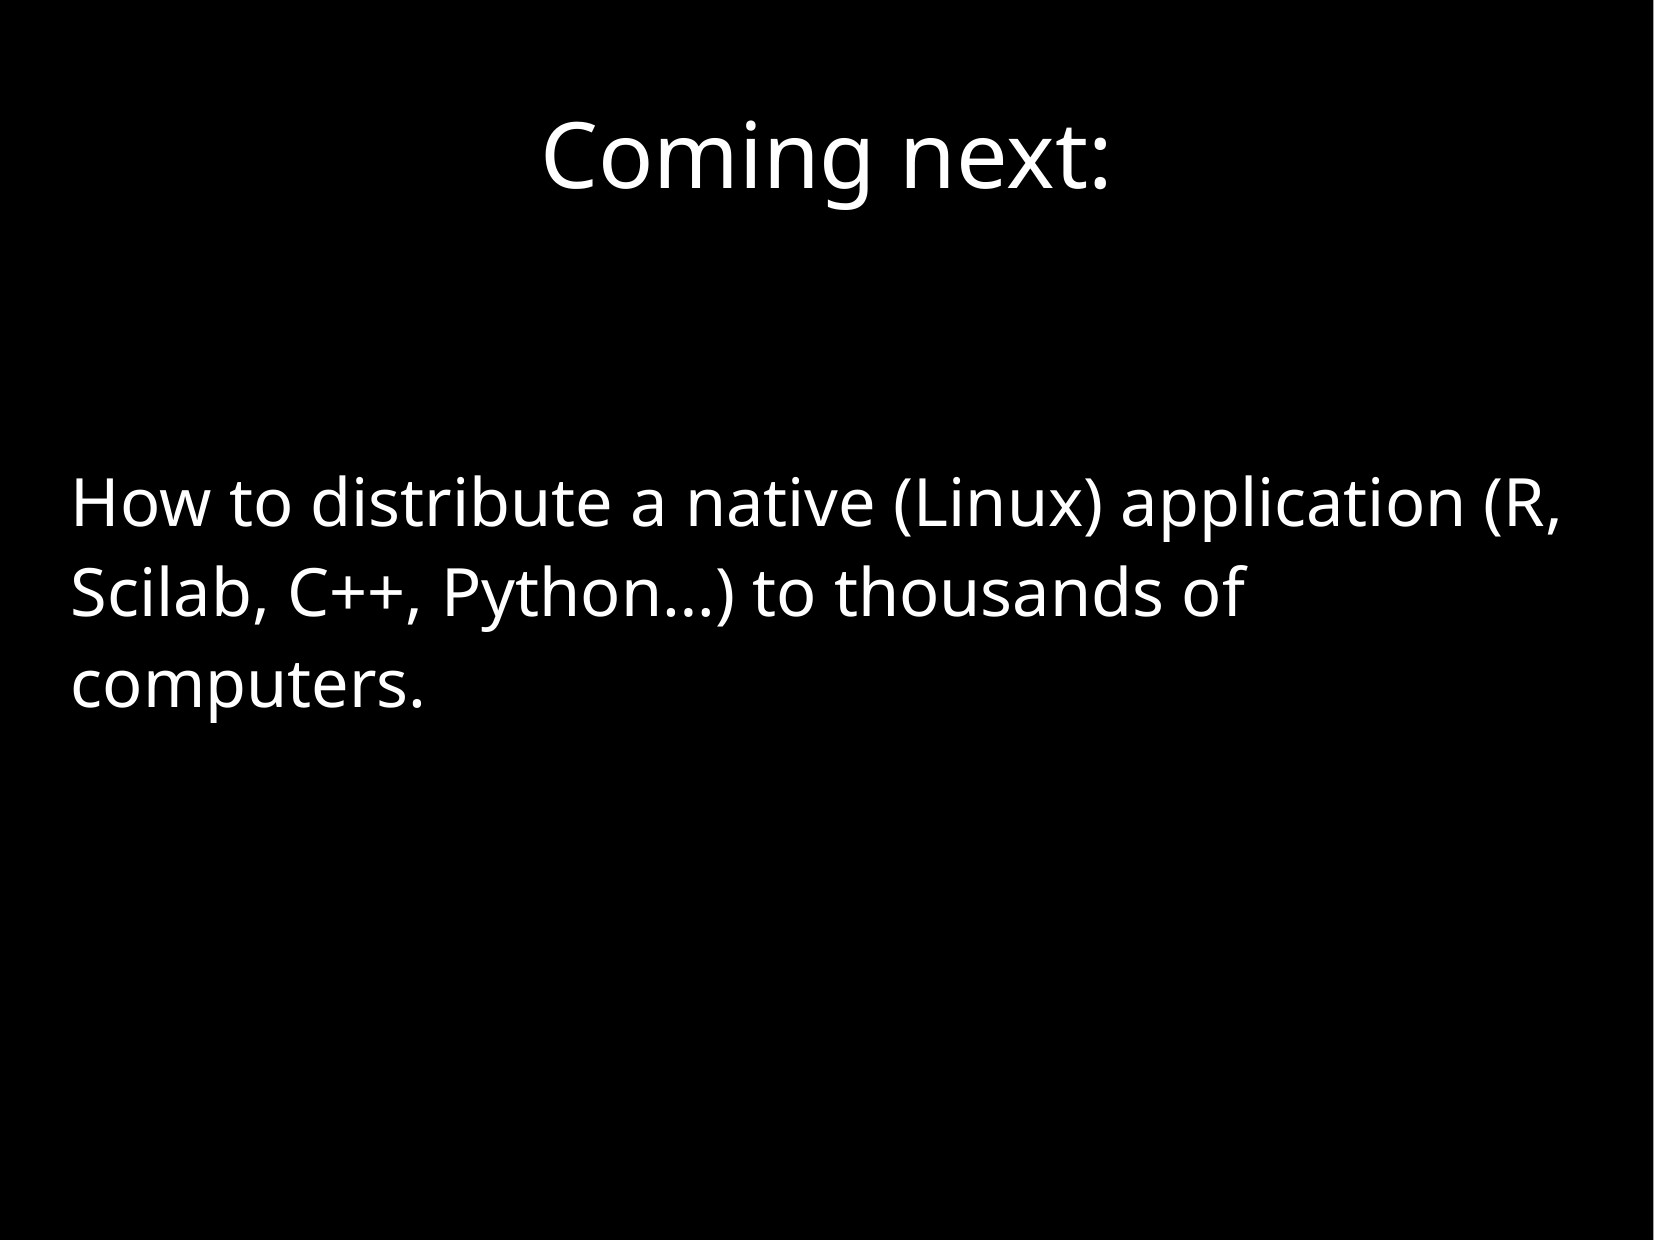

# Coming next:
How to distribute a native (Linux) application (R, Scilab, C++, Python…) to thousands of computers.